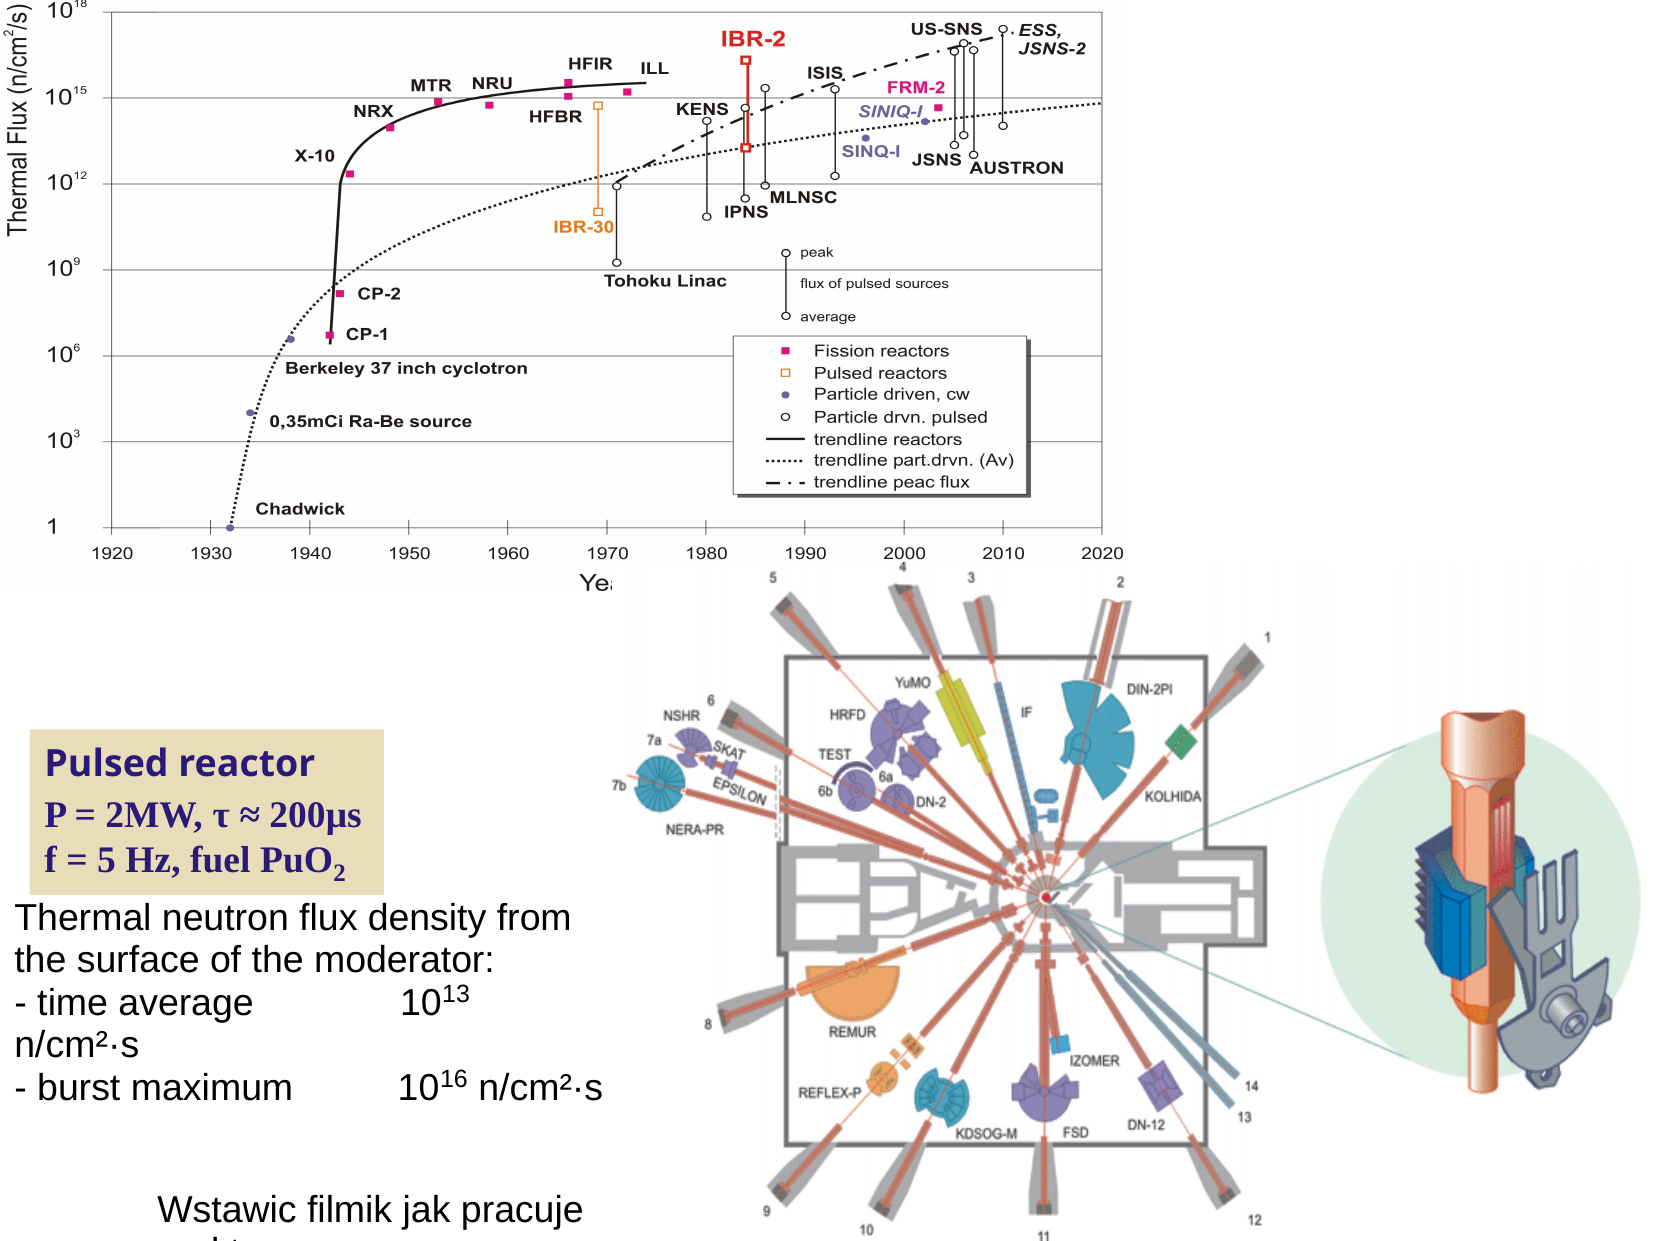

Pulsed reactor
P = 2MW, τ ≈ 200μs
f = 5 Hz, fuel PuO2
Thermal neutron flux density from the surface of the moderator:
- time average 1013 n/cm²·s
- burst maximum 1016 n/cm²·s
Wstawic filmik jak pracuje reaktor